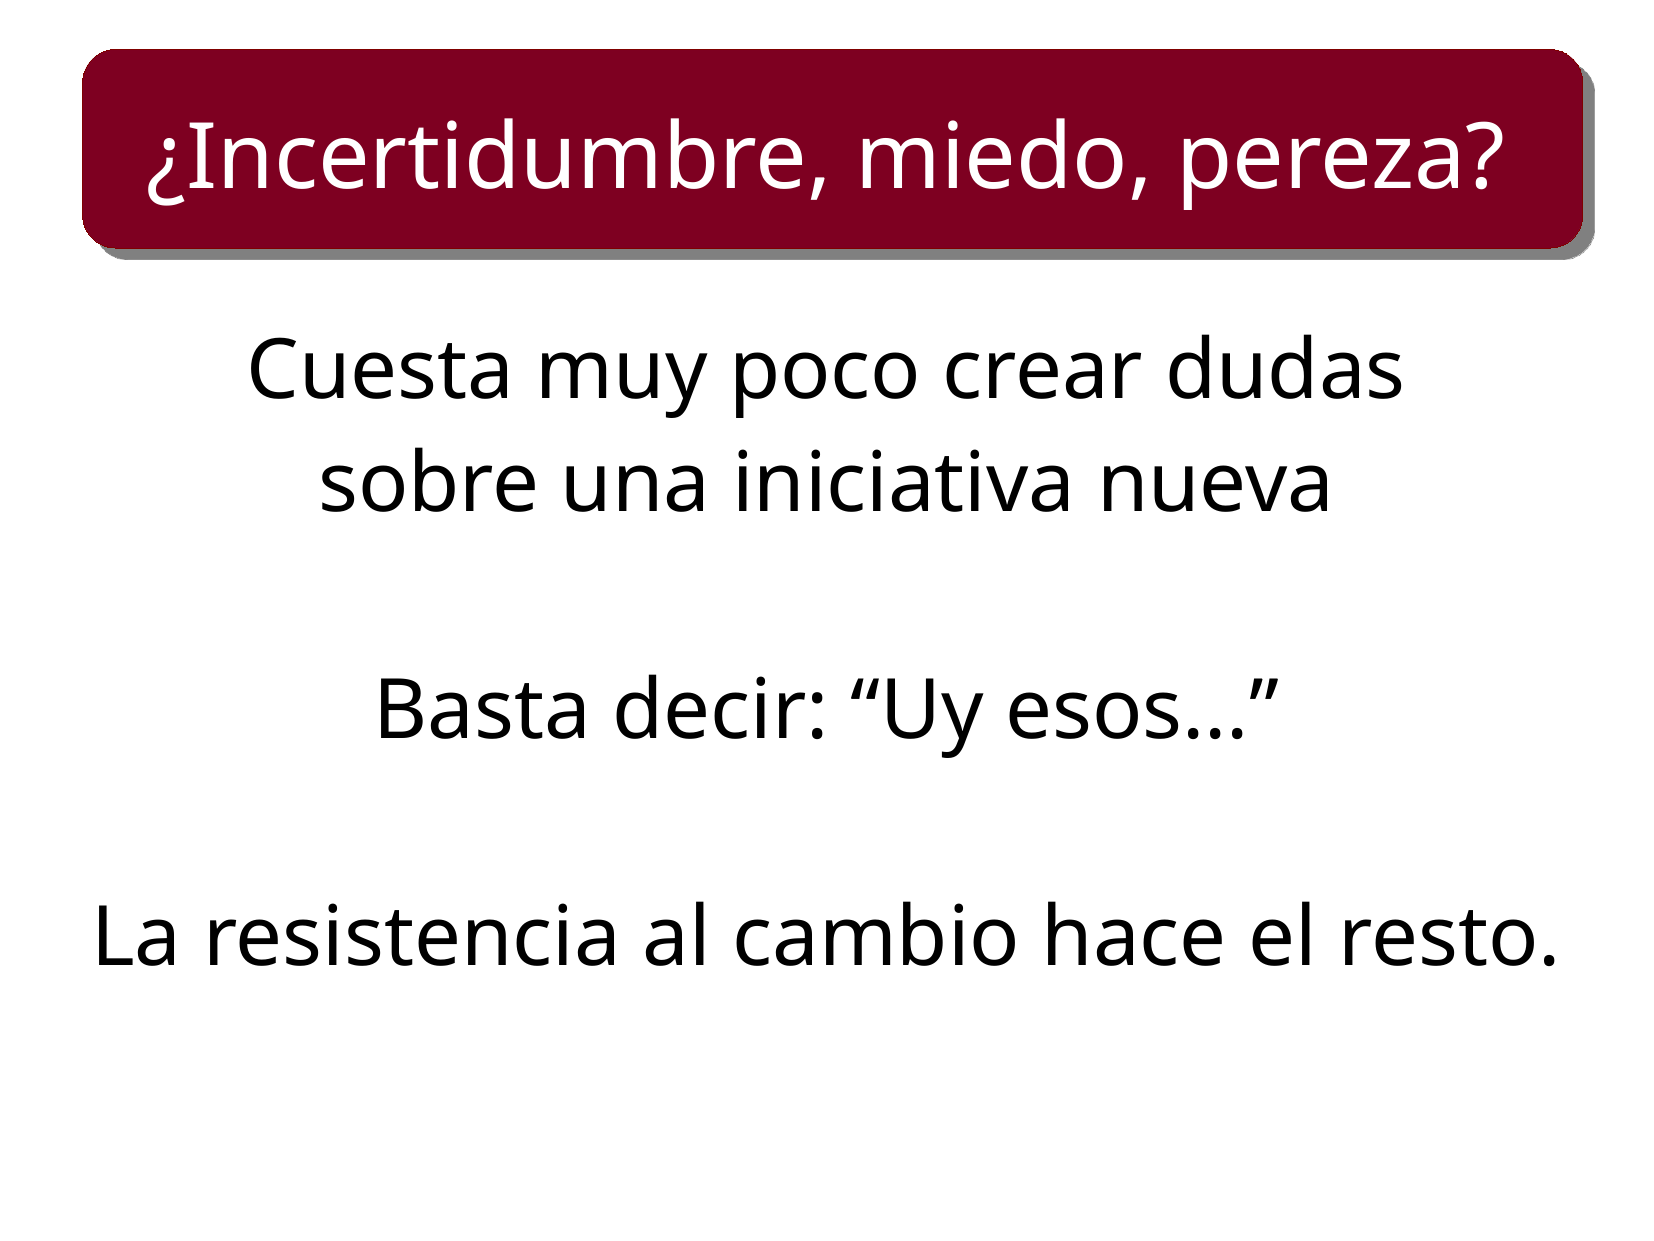

# ¿Incertidumbre, miedo, pereza?
Cuesta muy poco crear dudas
sobre una iniciativa nueva
Basta decir: “Uy esos...”
La resistencia al cambio hace el resto.